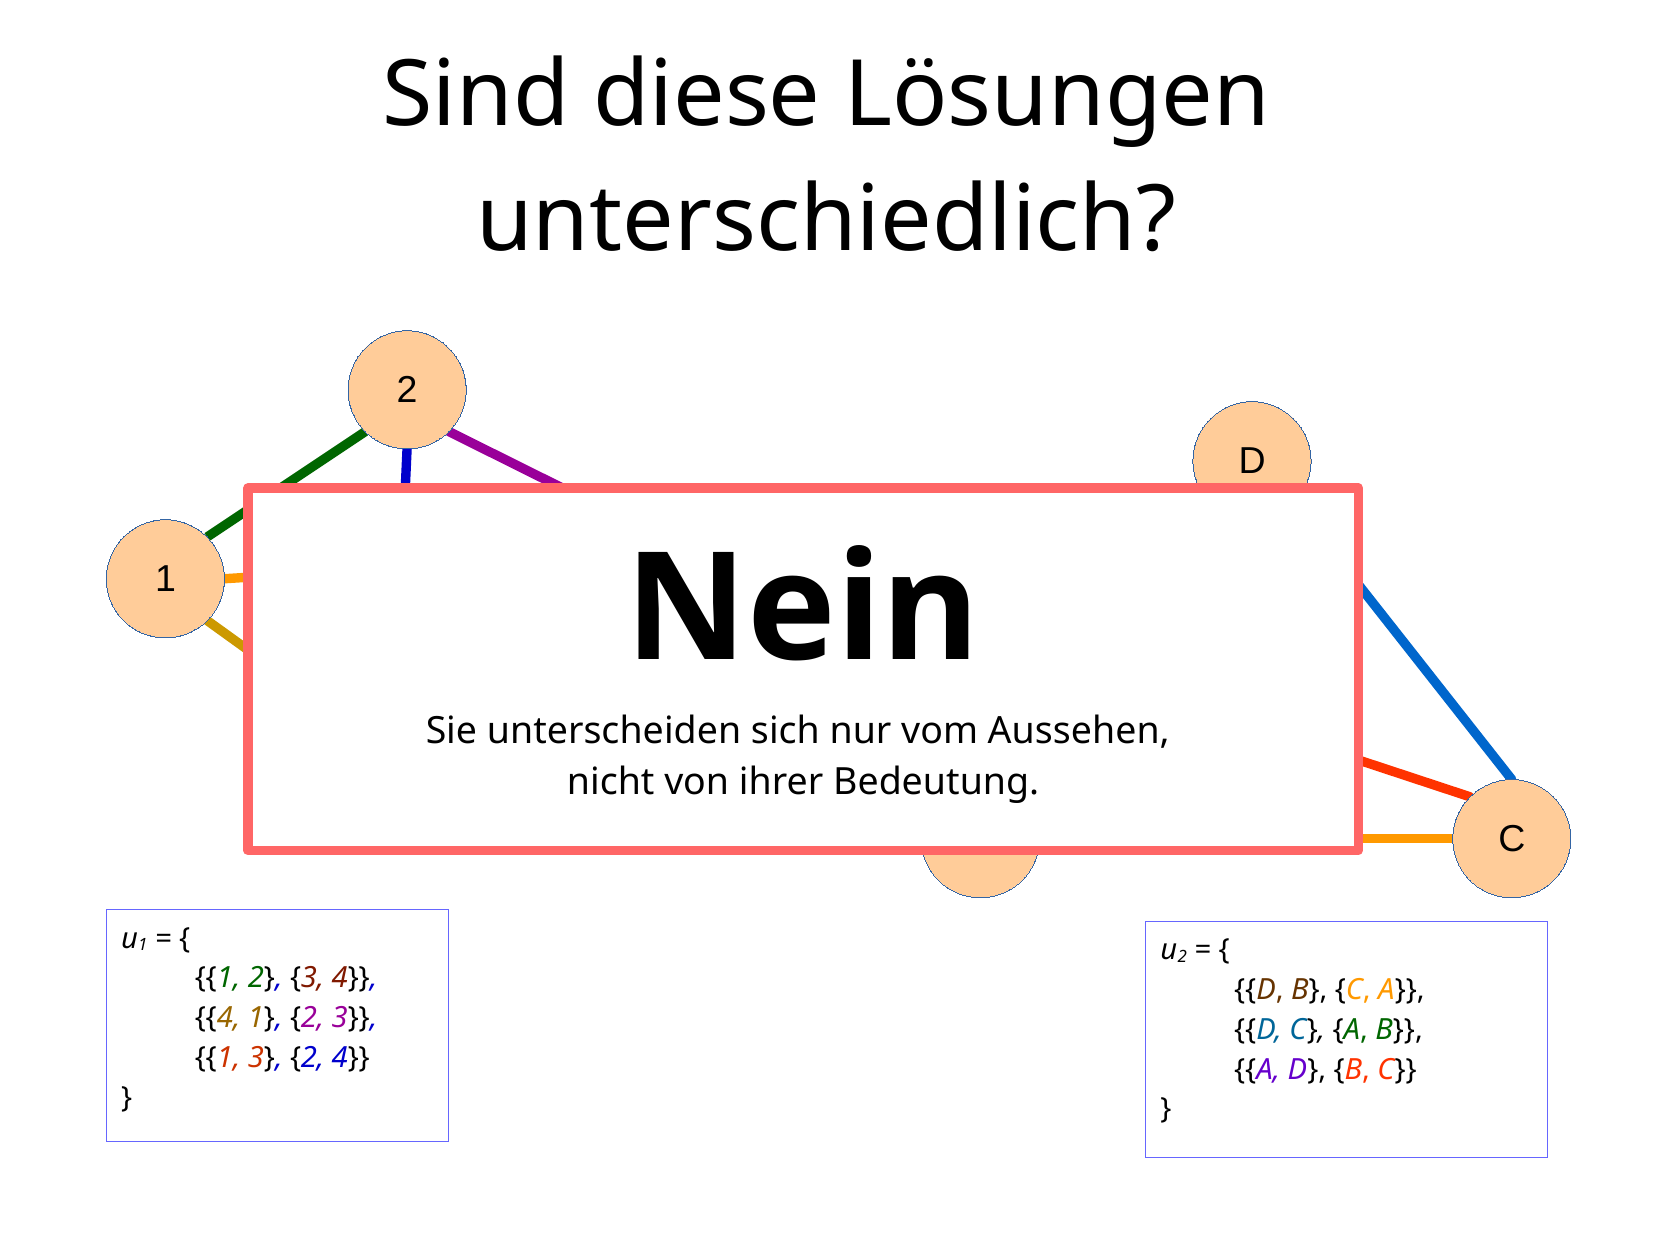

# Sind diese Lösungen unterschiedlich?
2
3
1
4
D
Nein
Sie unterscheiden sich nur vom Aussehen,
nicht von ihrer Bedeutung.
B
A
C
u1 = {
	{{1, 2}, {3, 4}},
	{{4, 1}, {2, 3}},
	{{1, 3}, {2, 4}}
}
u2 = {
	{{D, B}, {C, A}},
	{{D, C}, {A, B}},
	{{A, D}, {B, C}}
}